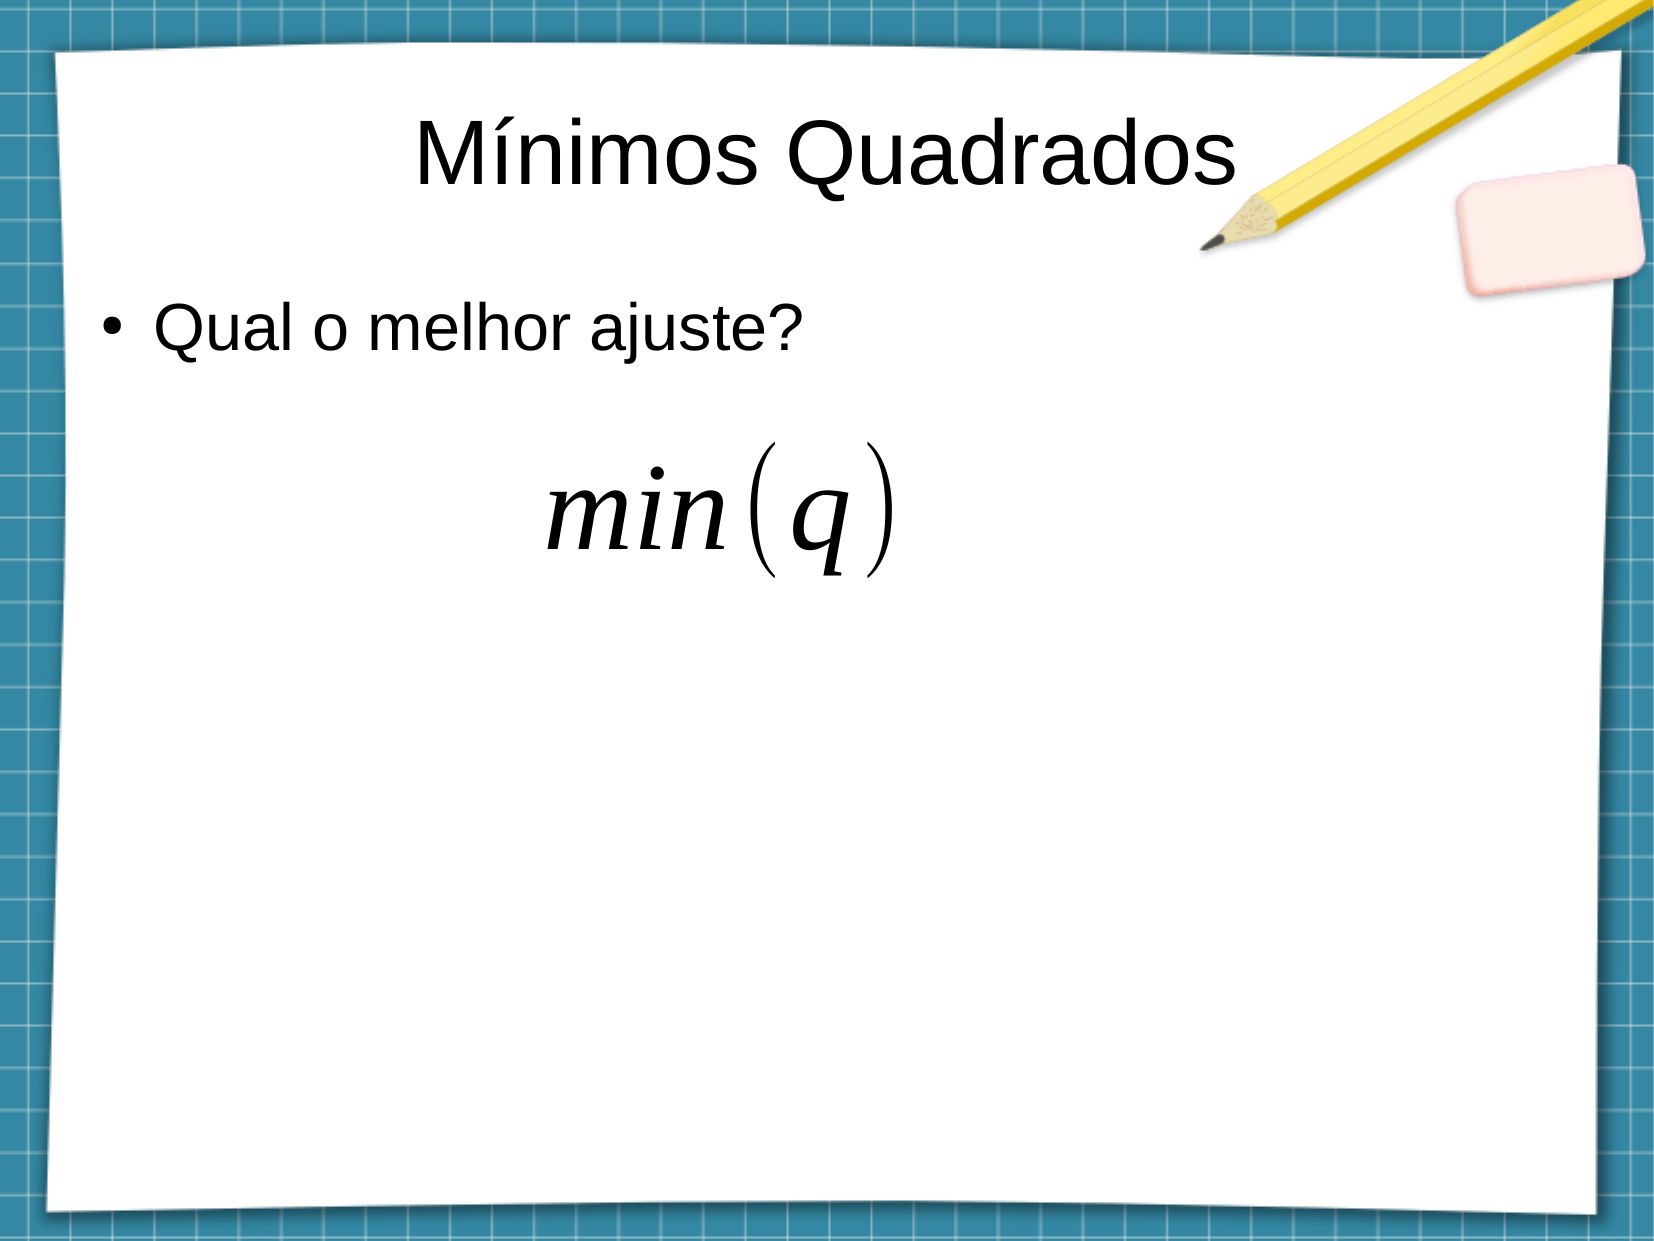

# Mínimos Quadrados
Qual o melhor ajuste?